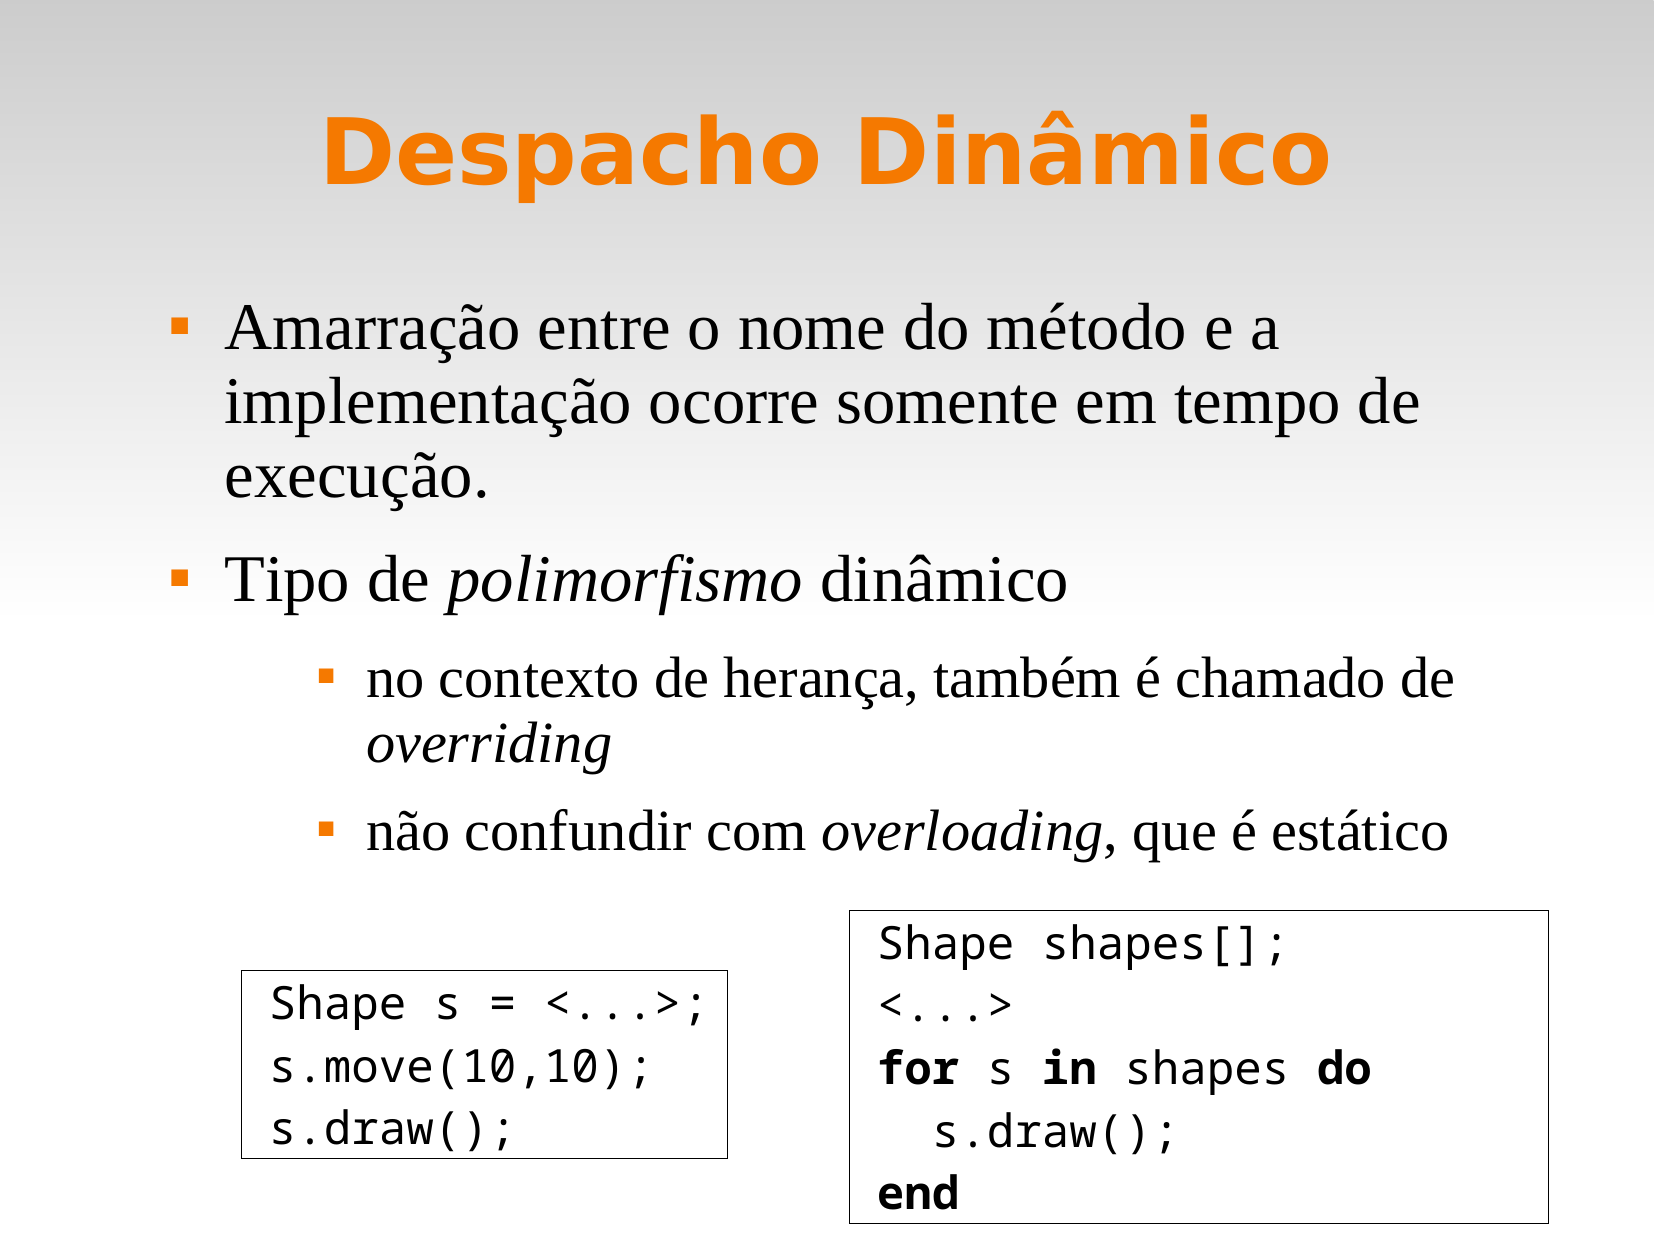

# Despacho Dinâmico
Amarração entre o nome do método e a implementação ocorre somente em tempo de execução.
Tipo de polimorfismo dinâmico
no contexto de herança, também é chamado de overriding
não confundir com overloading, que é estático
 Shape shapes[];
 <...>
 for s in shapes do
 s.draw();
 end
 Shape s = <...>;
 s.move(10,10);
 s.draw();